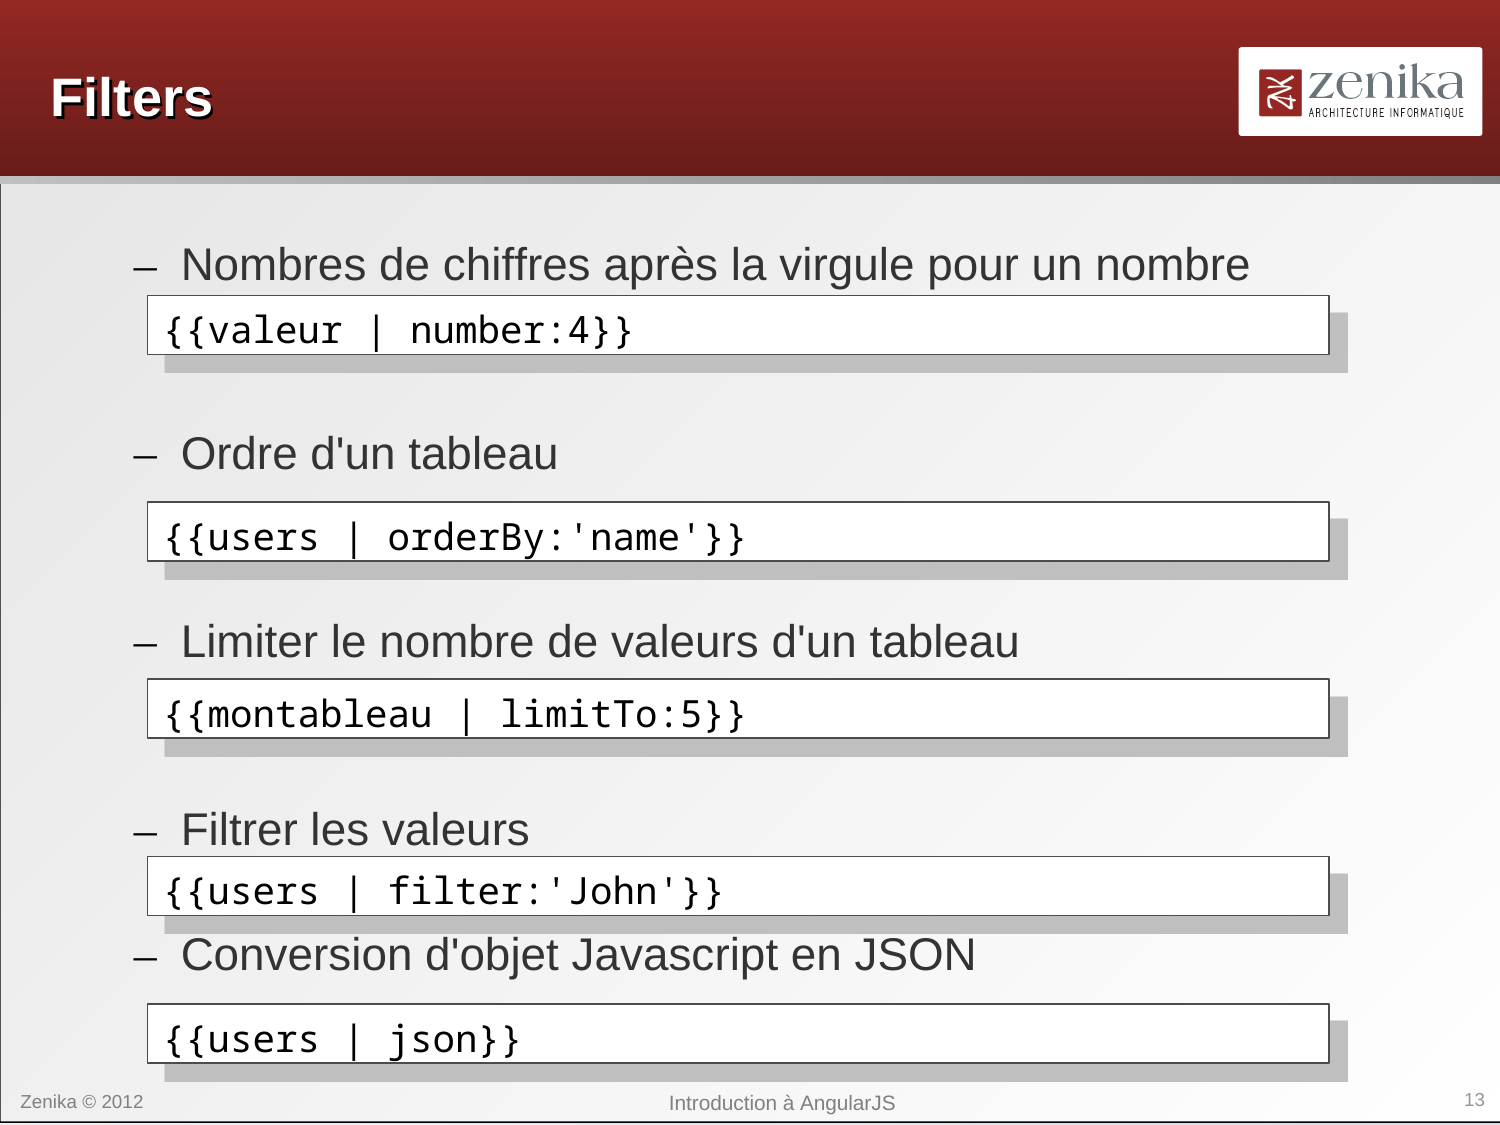

# Filters
Nombres de chiffres après la virgule pour un nombre
Ordre d'un tableau
Limiter le nombre de valeurs d'un tableau
Filtrer les valeurs
Conversion d'objet Javascript en JSON
{{valeur | number:4}}
{{users | orderBy:'name'}}
{{montableau | limitTo:5}}
{{users | filter:'John'}}
{{users | json}}